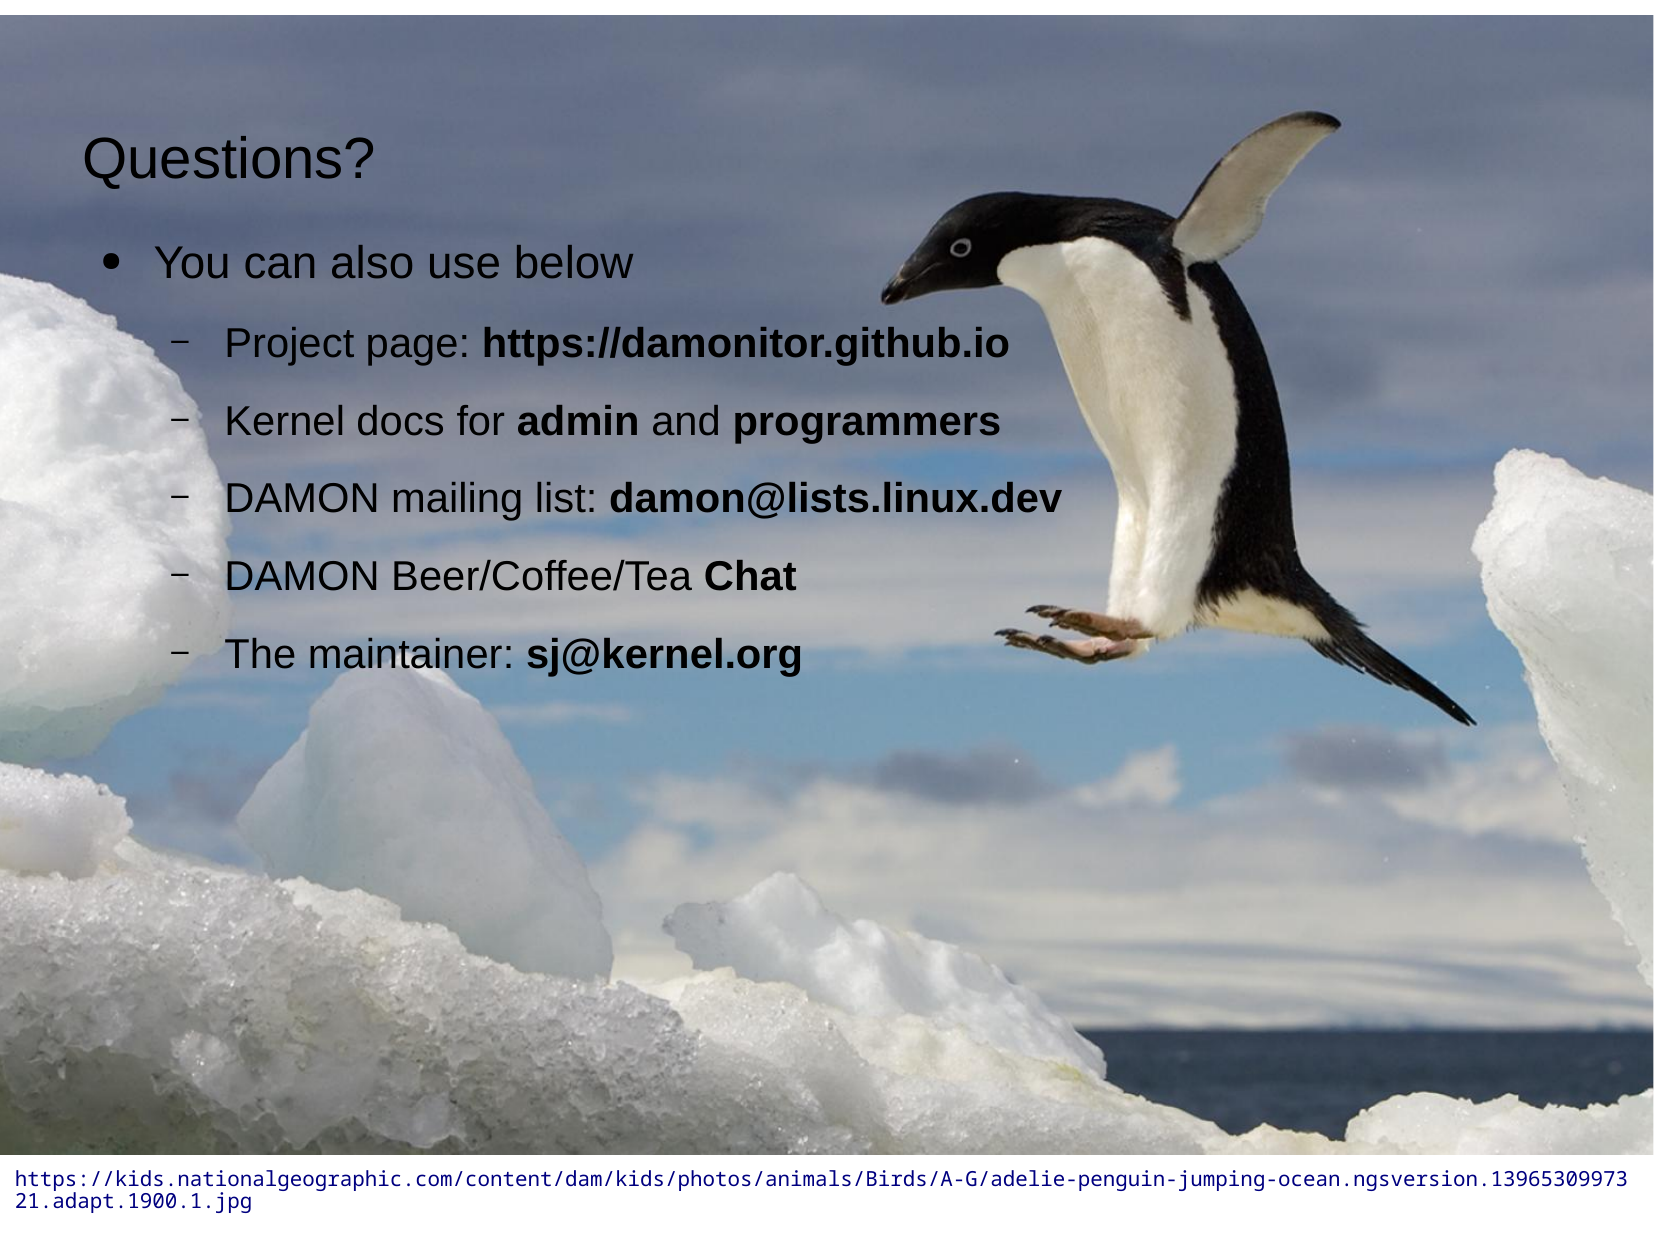

# Questions?
You can also use below
Project page: https://damonitor.github.io
Kernel docs for admin and programmers
DAMON mailing list: damon@lists.linux.dev
DAMON Beer/Coffee/Tea Chat
The maintainer: sj@kernel.org
https://kids.nationalgeographic.com/content/dam/kids/photos/animals/Birds/A-G/adelie-penguin-jumping-ocean.ngsversion.1396530997321.adapt.1900.1.jpg